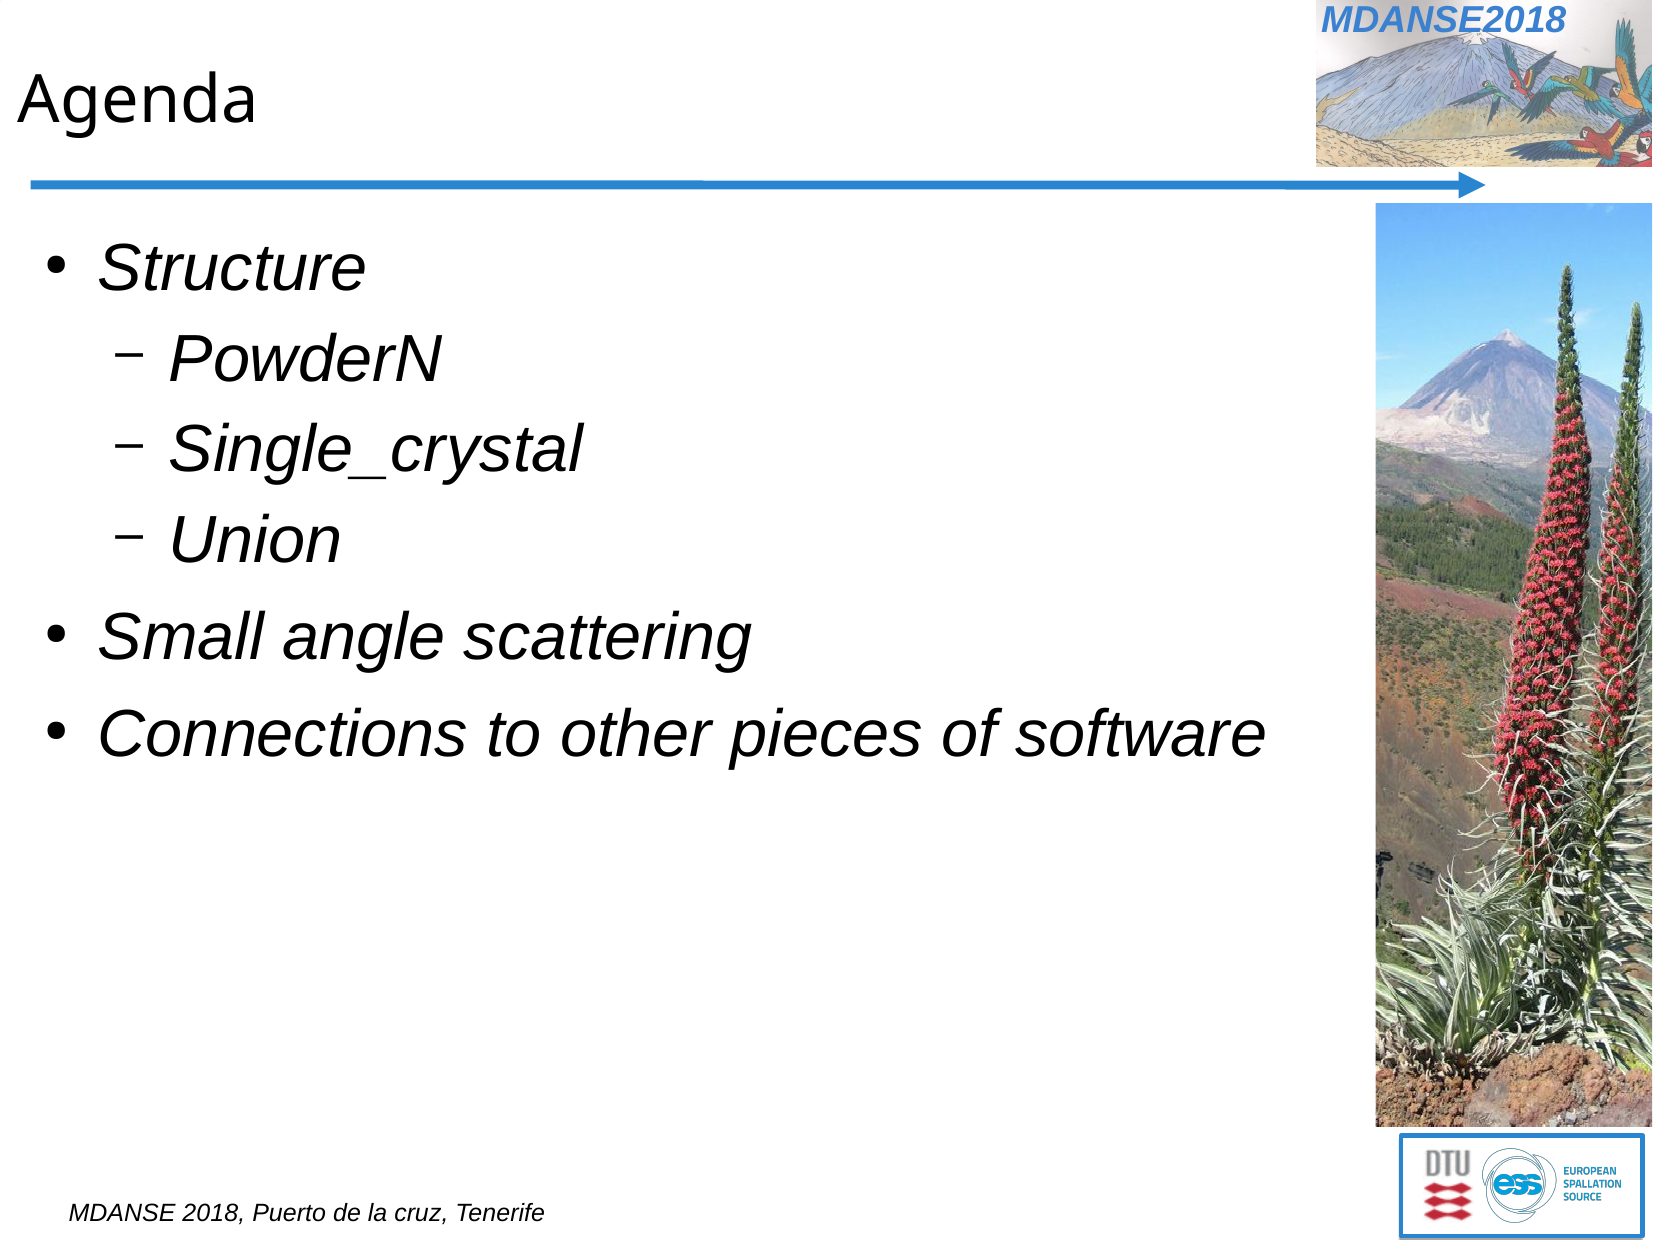

# Agenda
Structure
PowderN
Single_crystal
Union
Small angle scattering
Connections to other pieces of software